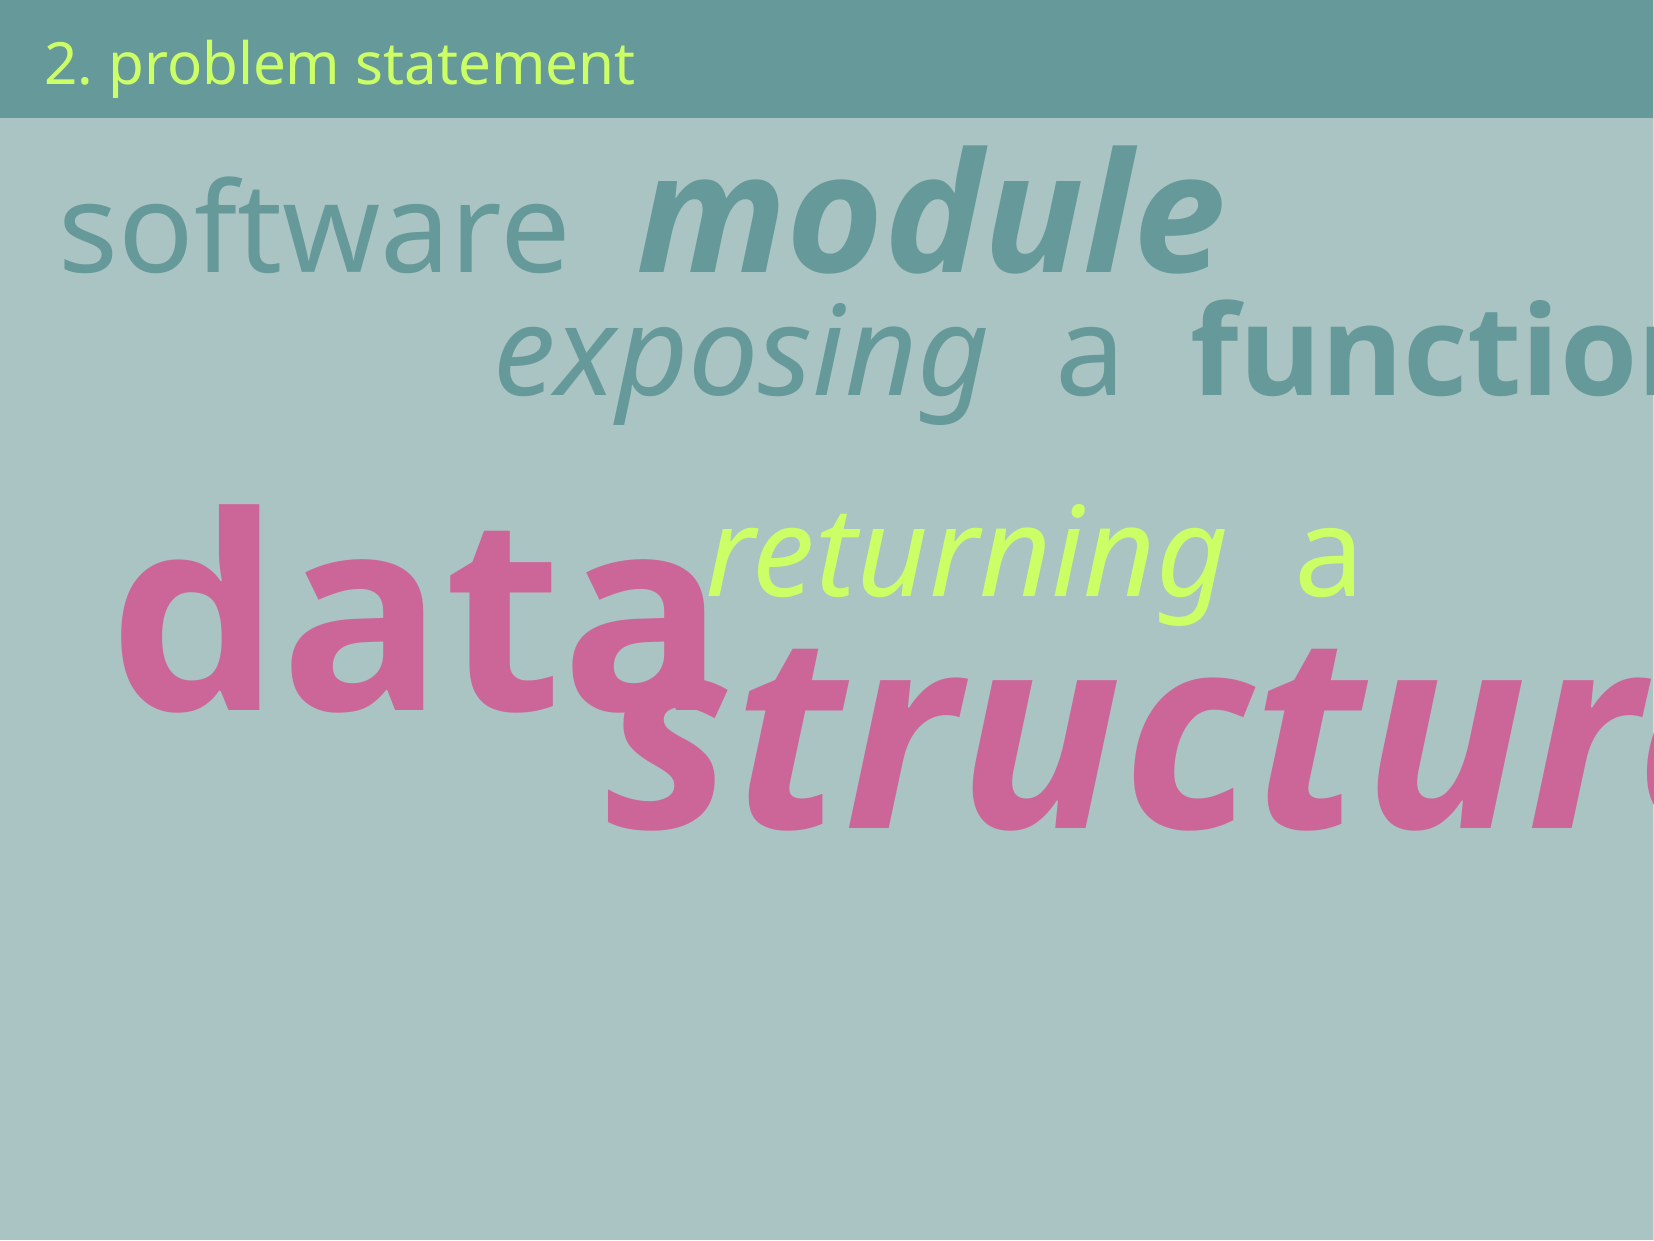

2. problem statement
software module
exposing a function
data
returning a
structure